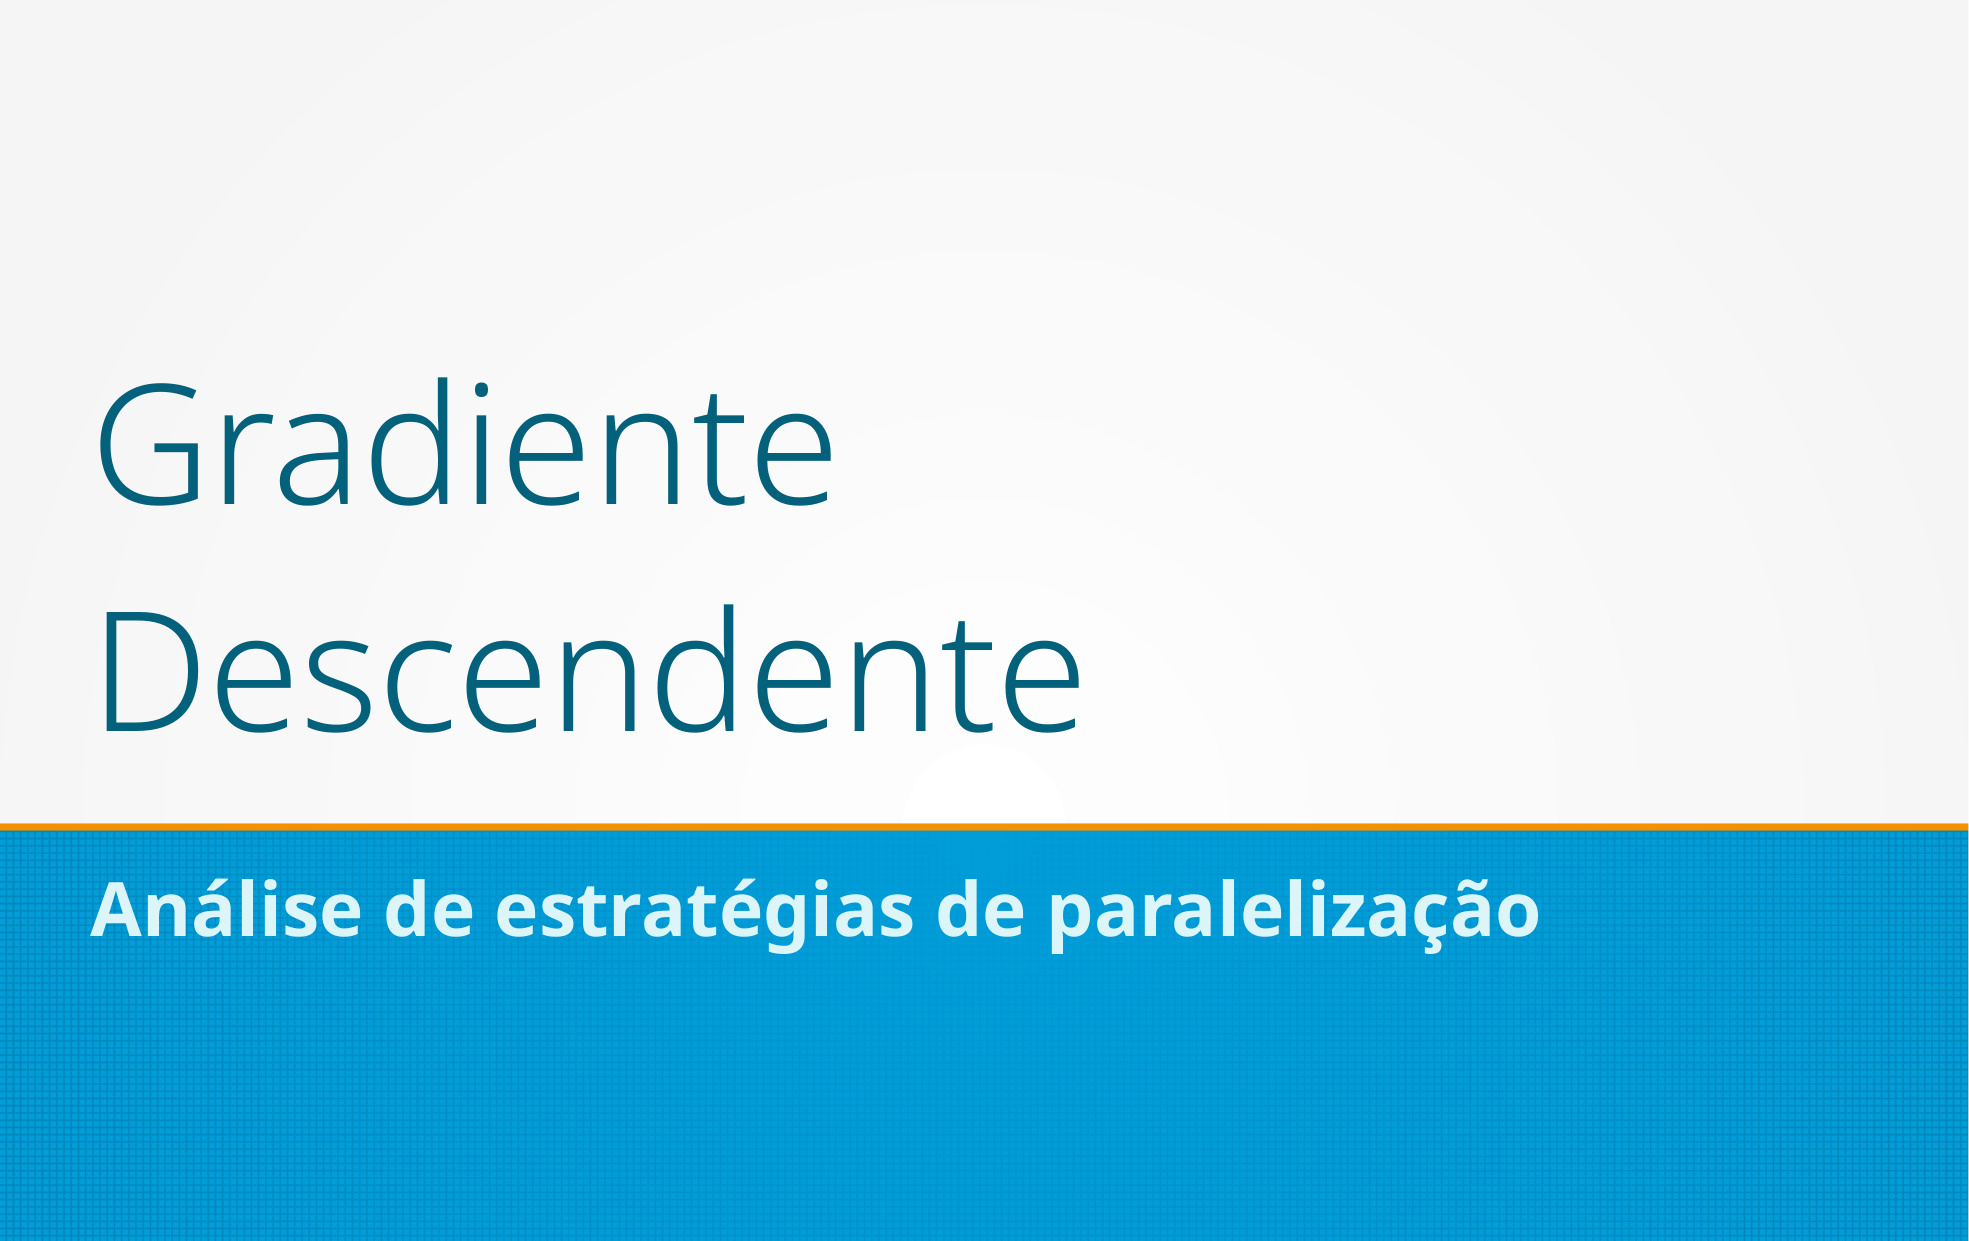

# Gradiente Descendente
Análise de estratégias de paralelização